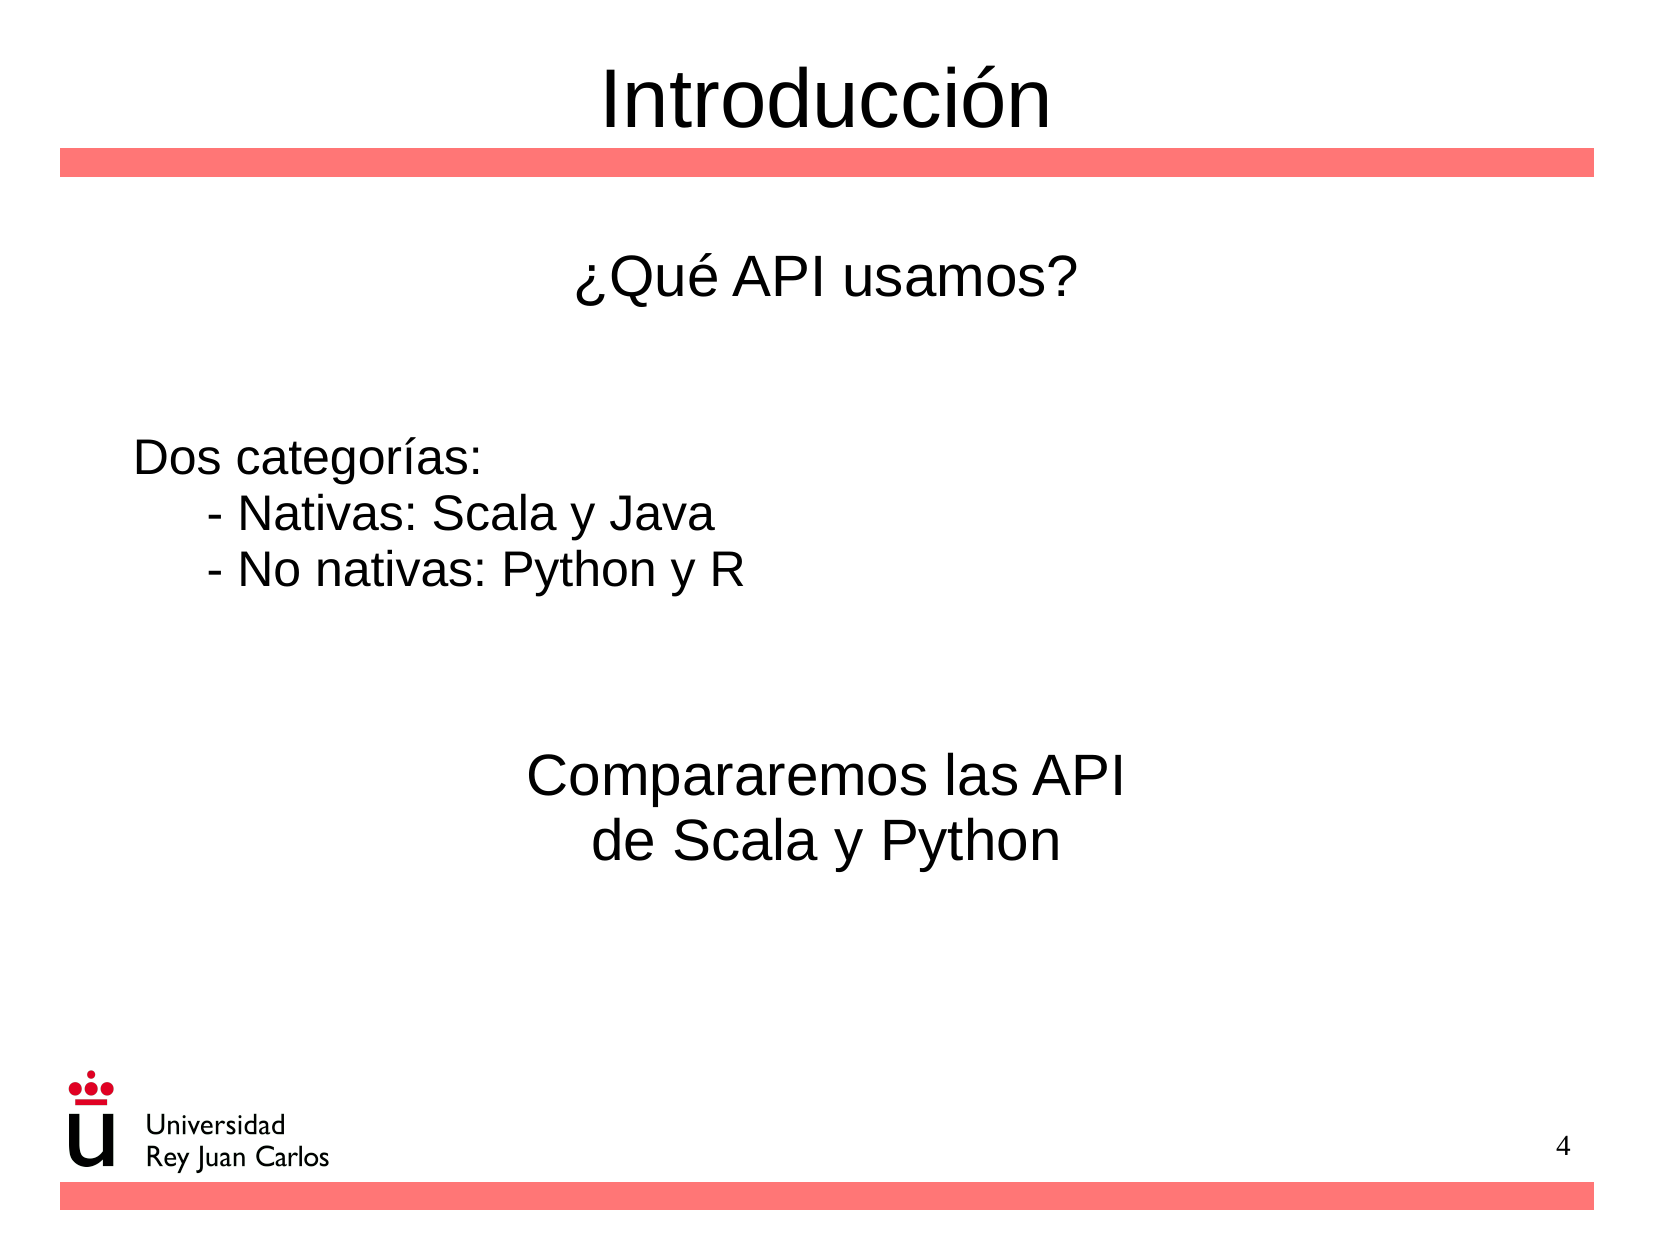

# Introducción
¿Qué API usamos?
Dos categorías:
	- Nativas: Scala y Java
	- No nativas: Python y R
Compararemos las API de Scala y Python
4